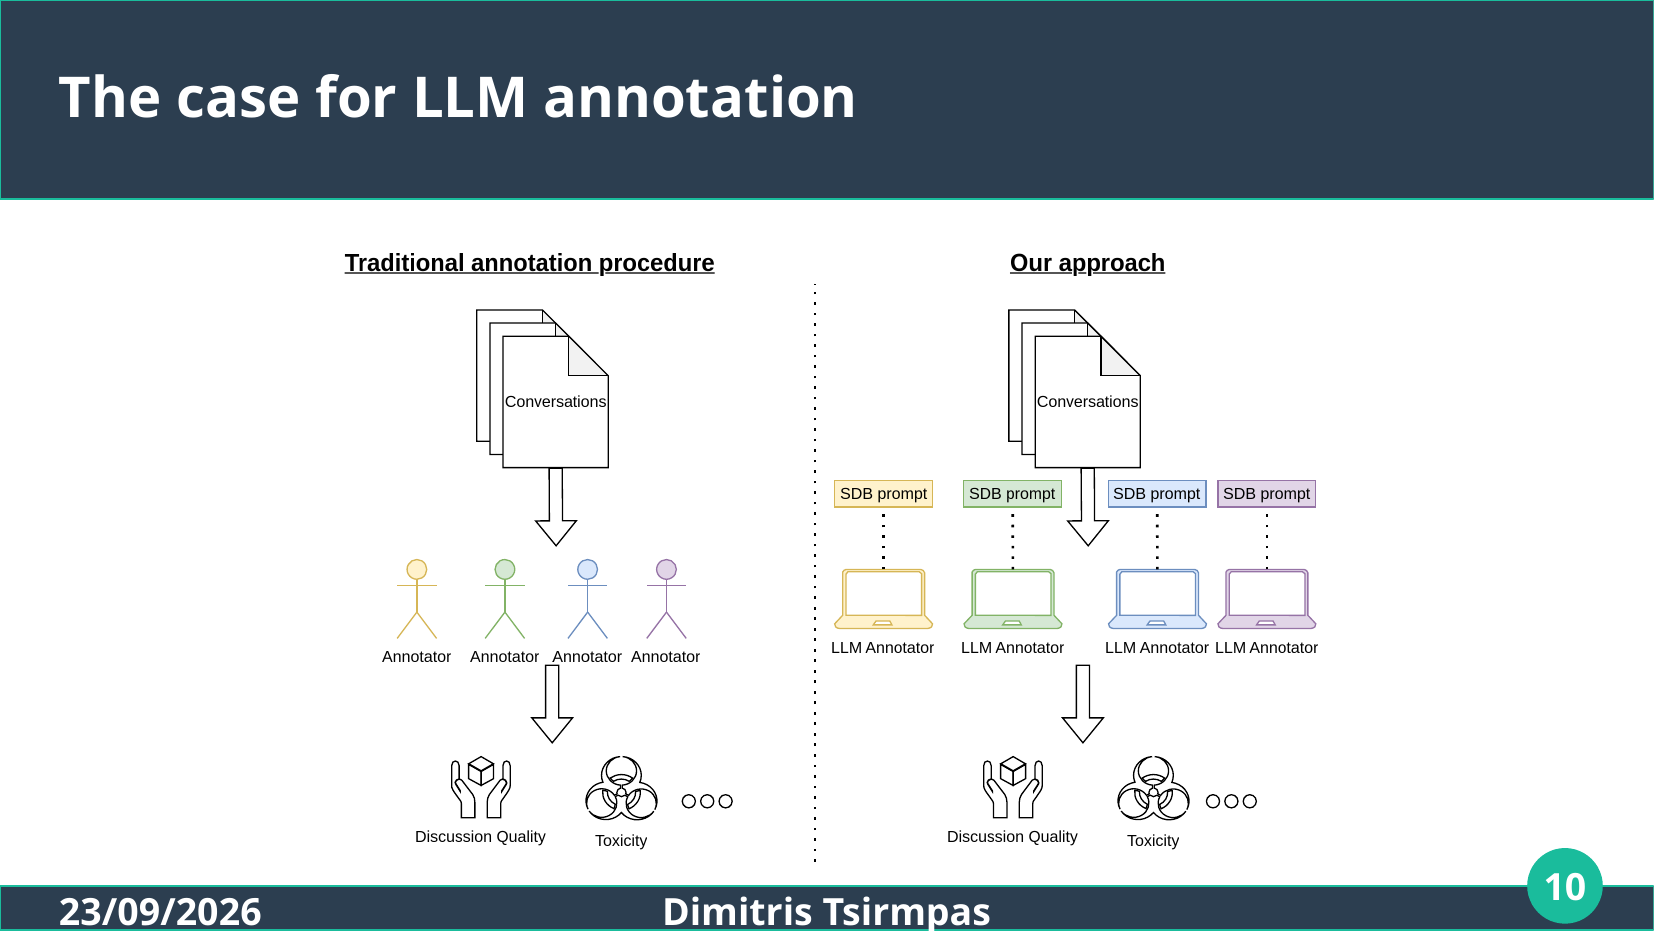

# The case for LLM annotation
10
Dimitris Tsirmpas